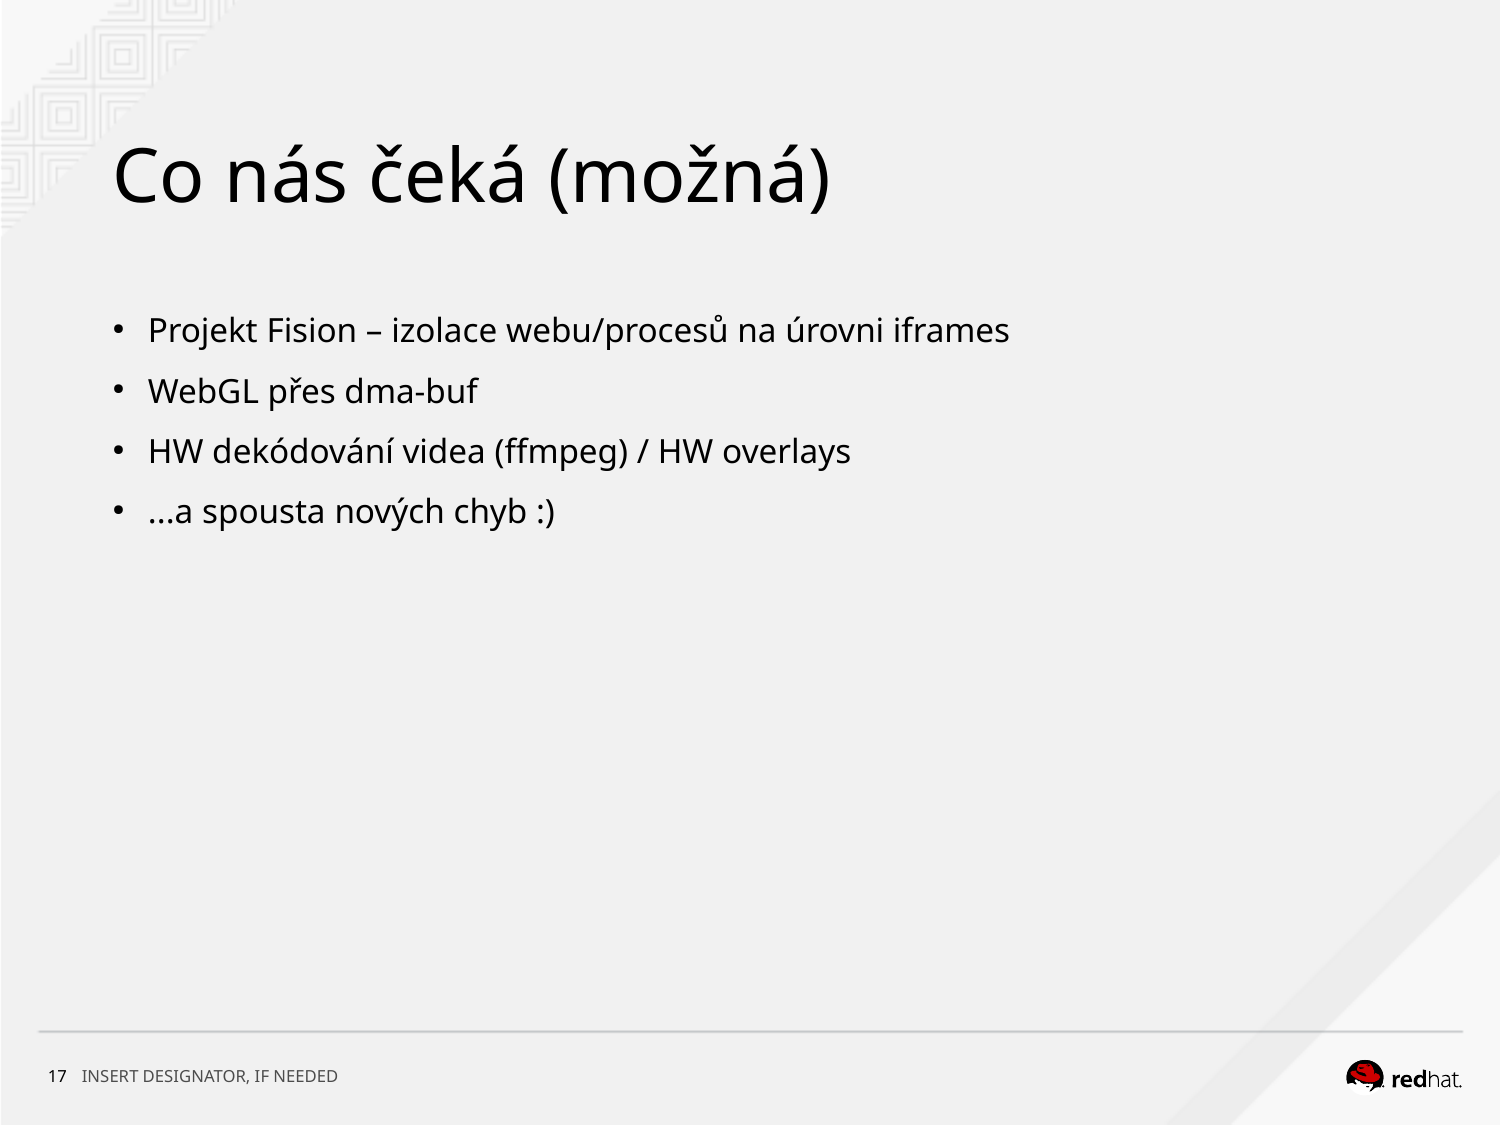

# Co nás čeká (možná)
Projekt Fision – izolace webu/procesů na úrovni iframes
WebGL přes dma-buf
HW dekódování videa (ffmpeg) / HW overlays
...a spousta nových chyb :)
17
INSERT DESIGNATOR, IF NEEDED